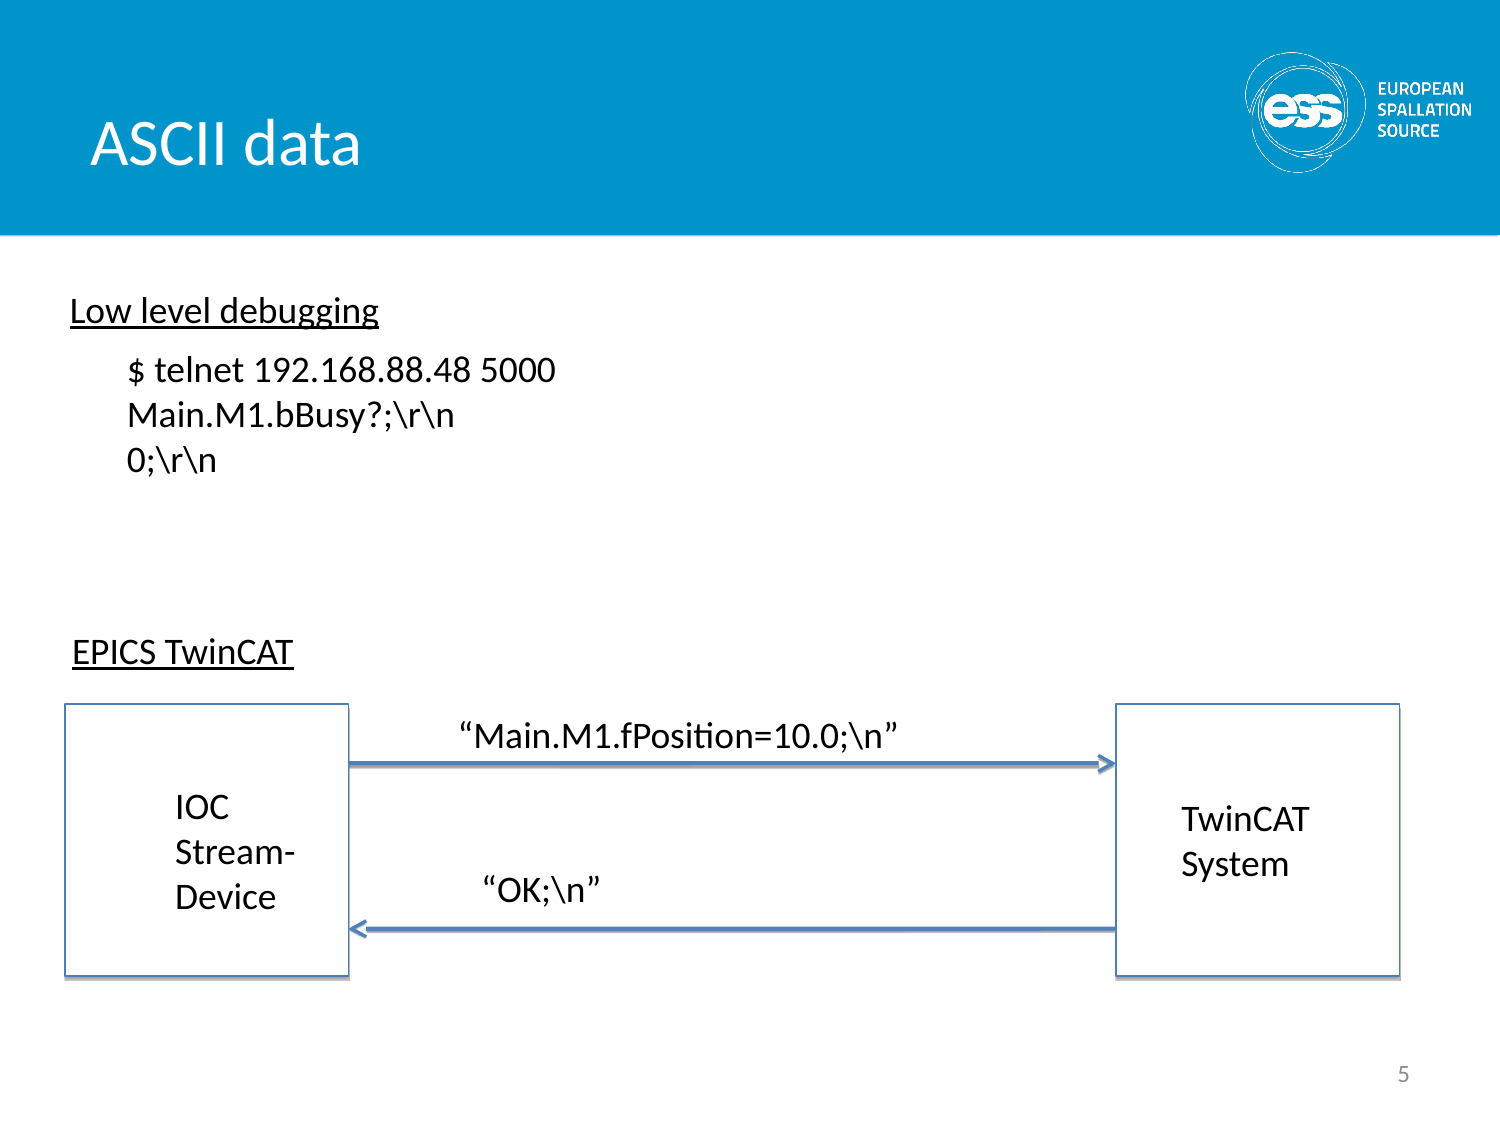

# ASCII data
Low level debugging
$ telnet 192.168.88.48 5000
Main.M1.bBusy?;\r\n
0;\r\n
EPICS TwinCAT
“Main.M1.fPosition=10.0;\n”
IOC
Stream-
Device
TwinCAT
System
“OK;\n”